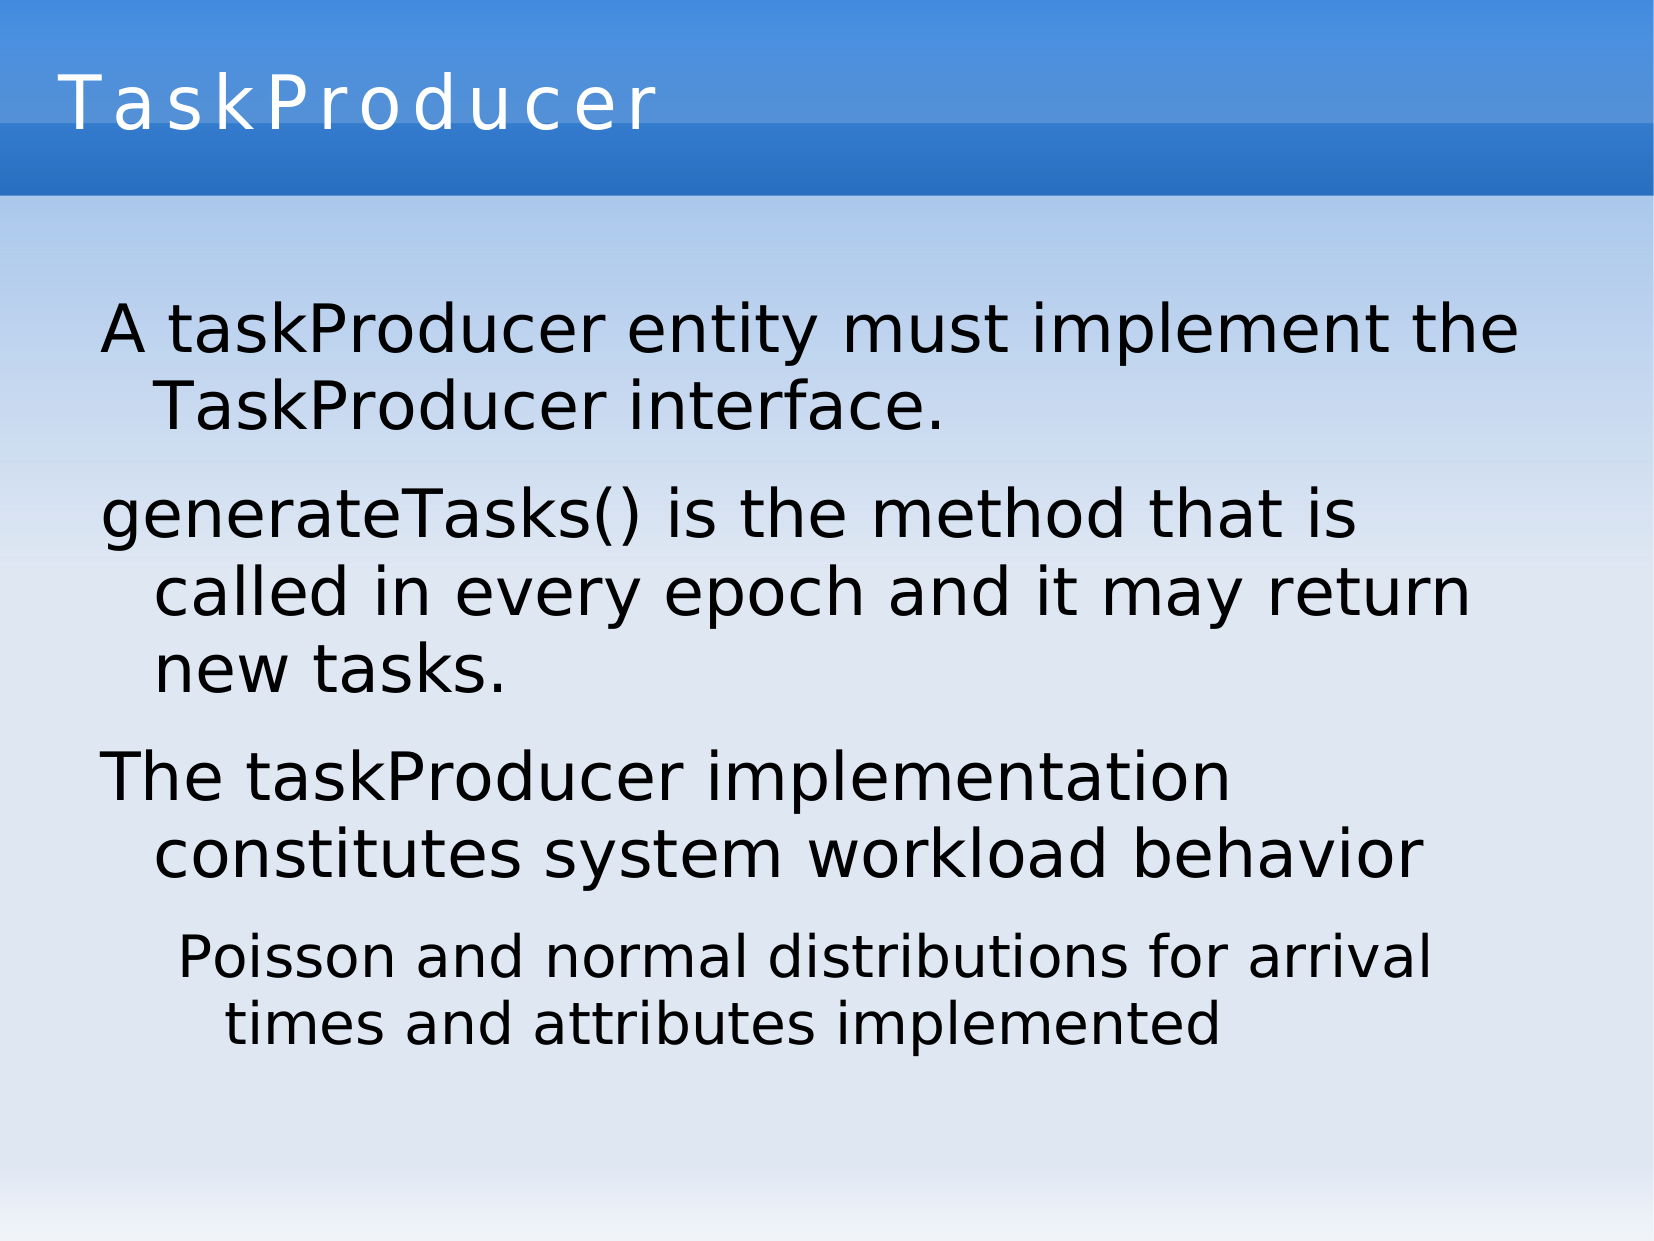

# TaskProducer
A taskProducer entity must implement the TaskProducer interface.
generateTasks() is the method that is called in every epoch and it may return new tasks.
The taskProducer implementation constitutes system workload behavior
Poisson and normal distributions for arrival times and attributes implemented